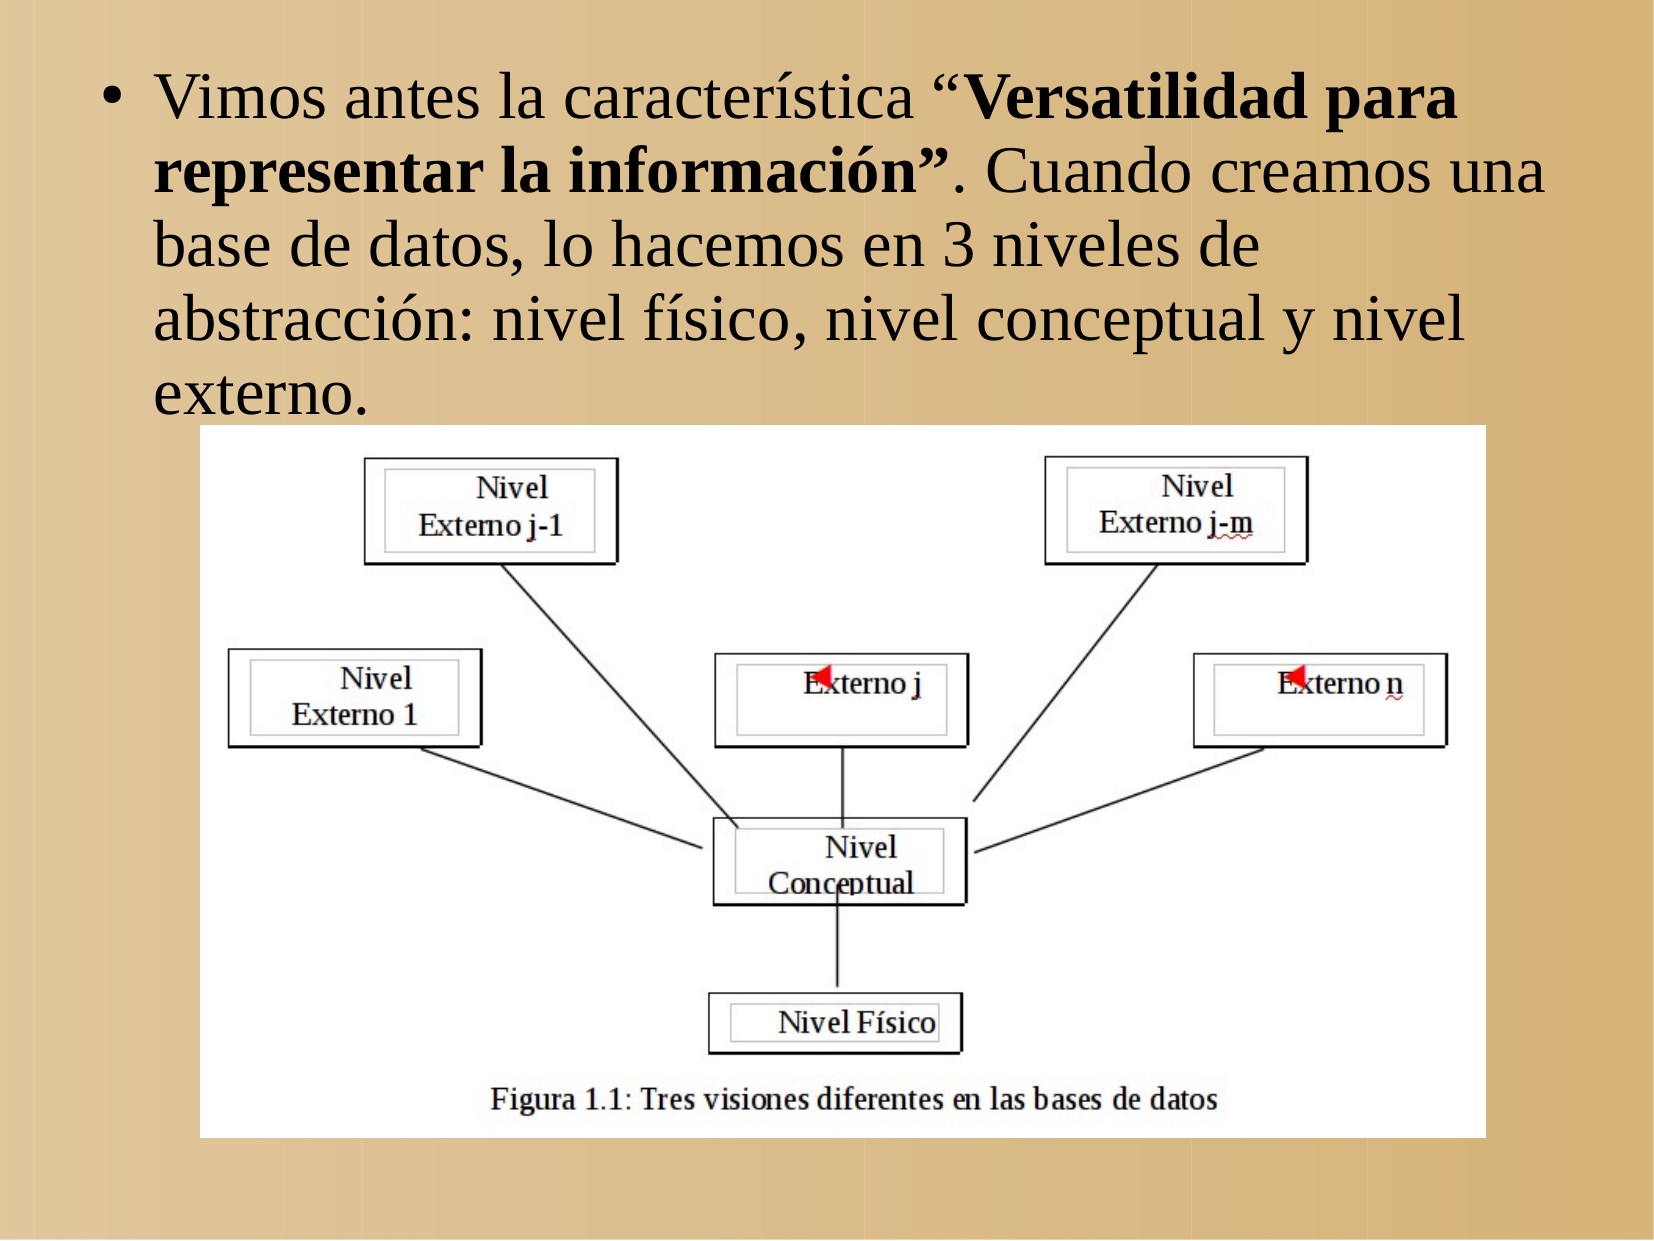

# Vimos antes la característica “Versatilidad para representar la información”. Cuando creamos una base de datos, lo hacemos en 3 niveles de abstracción: nivel físico, nivel conceptual y nivel externo.